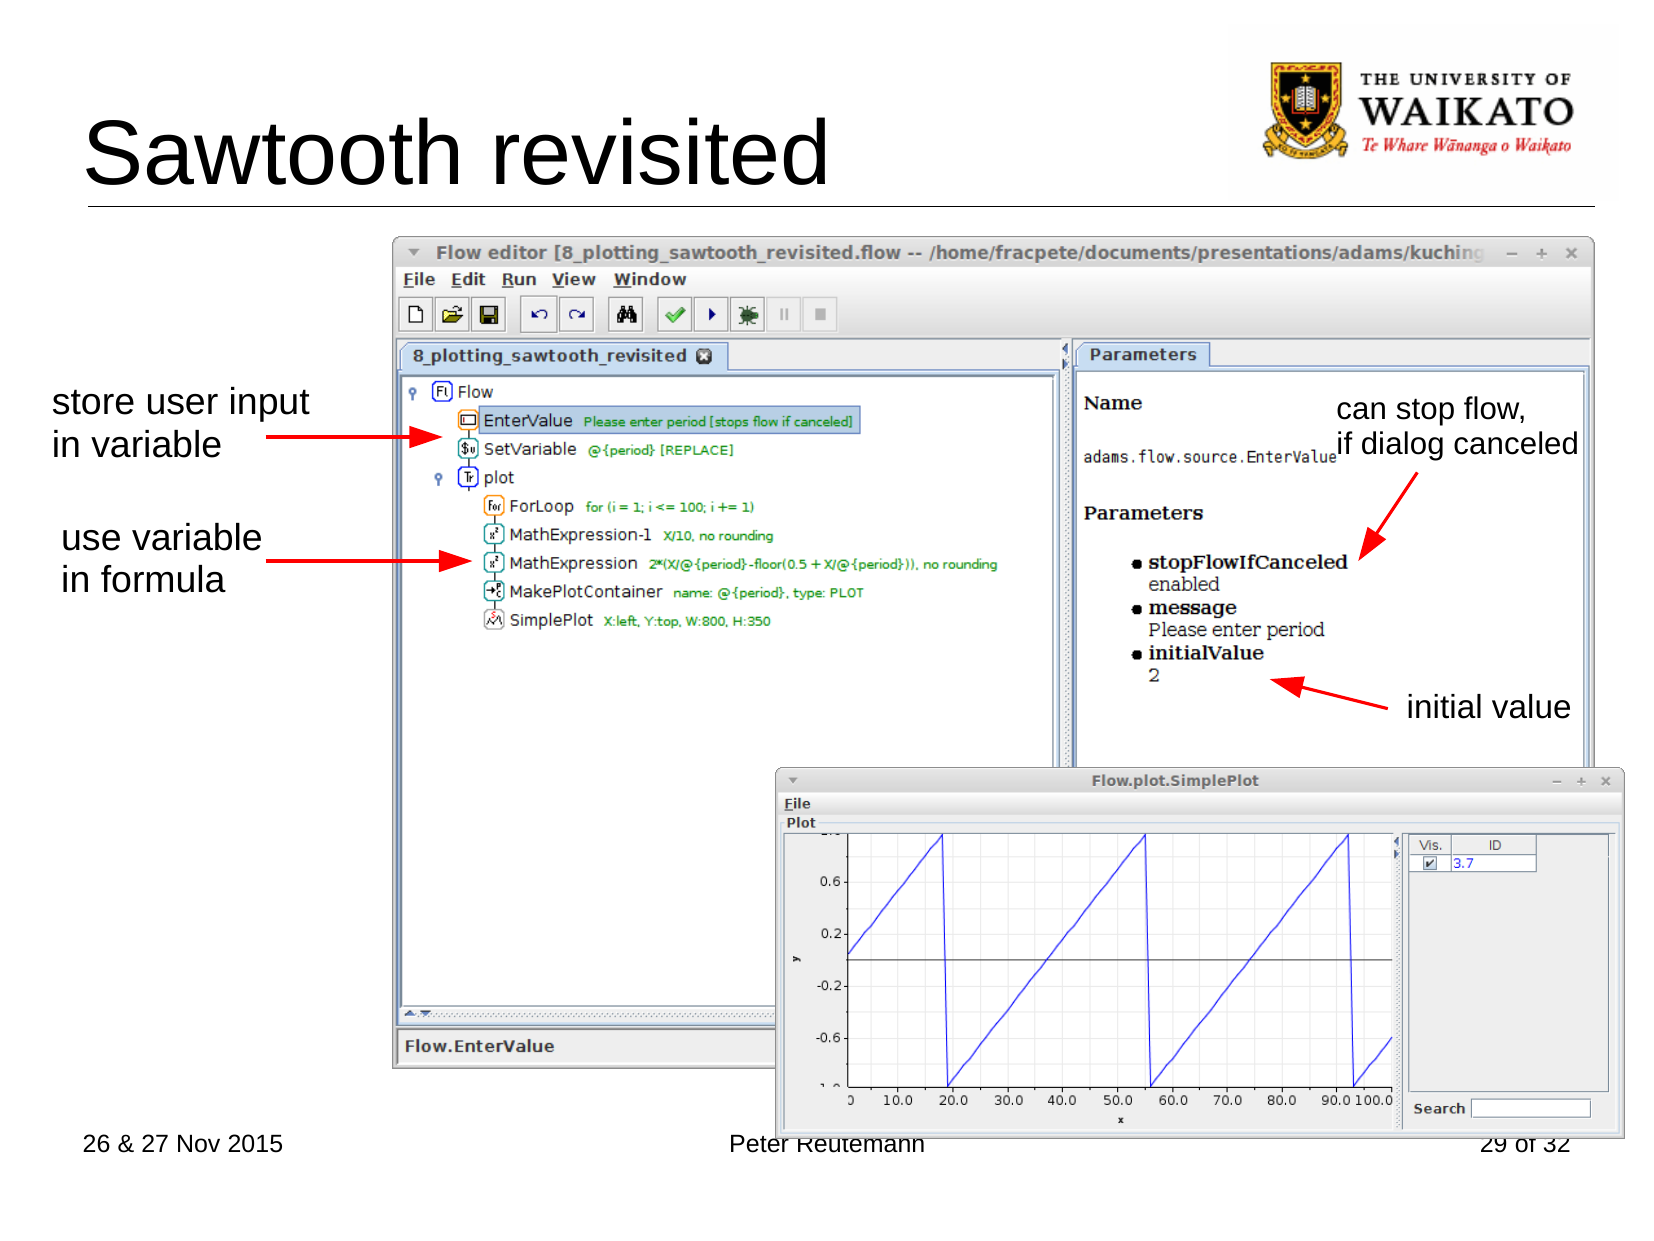

# Sawtooth revisited
store user input
in variable
can stop flow,
if dialog canceled
use variable
in formula
initial value
26 & 27 Nov 2015
Peter Reutemann
29